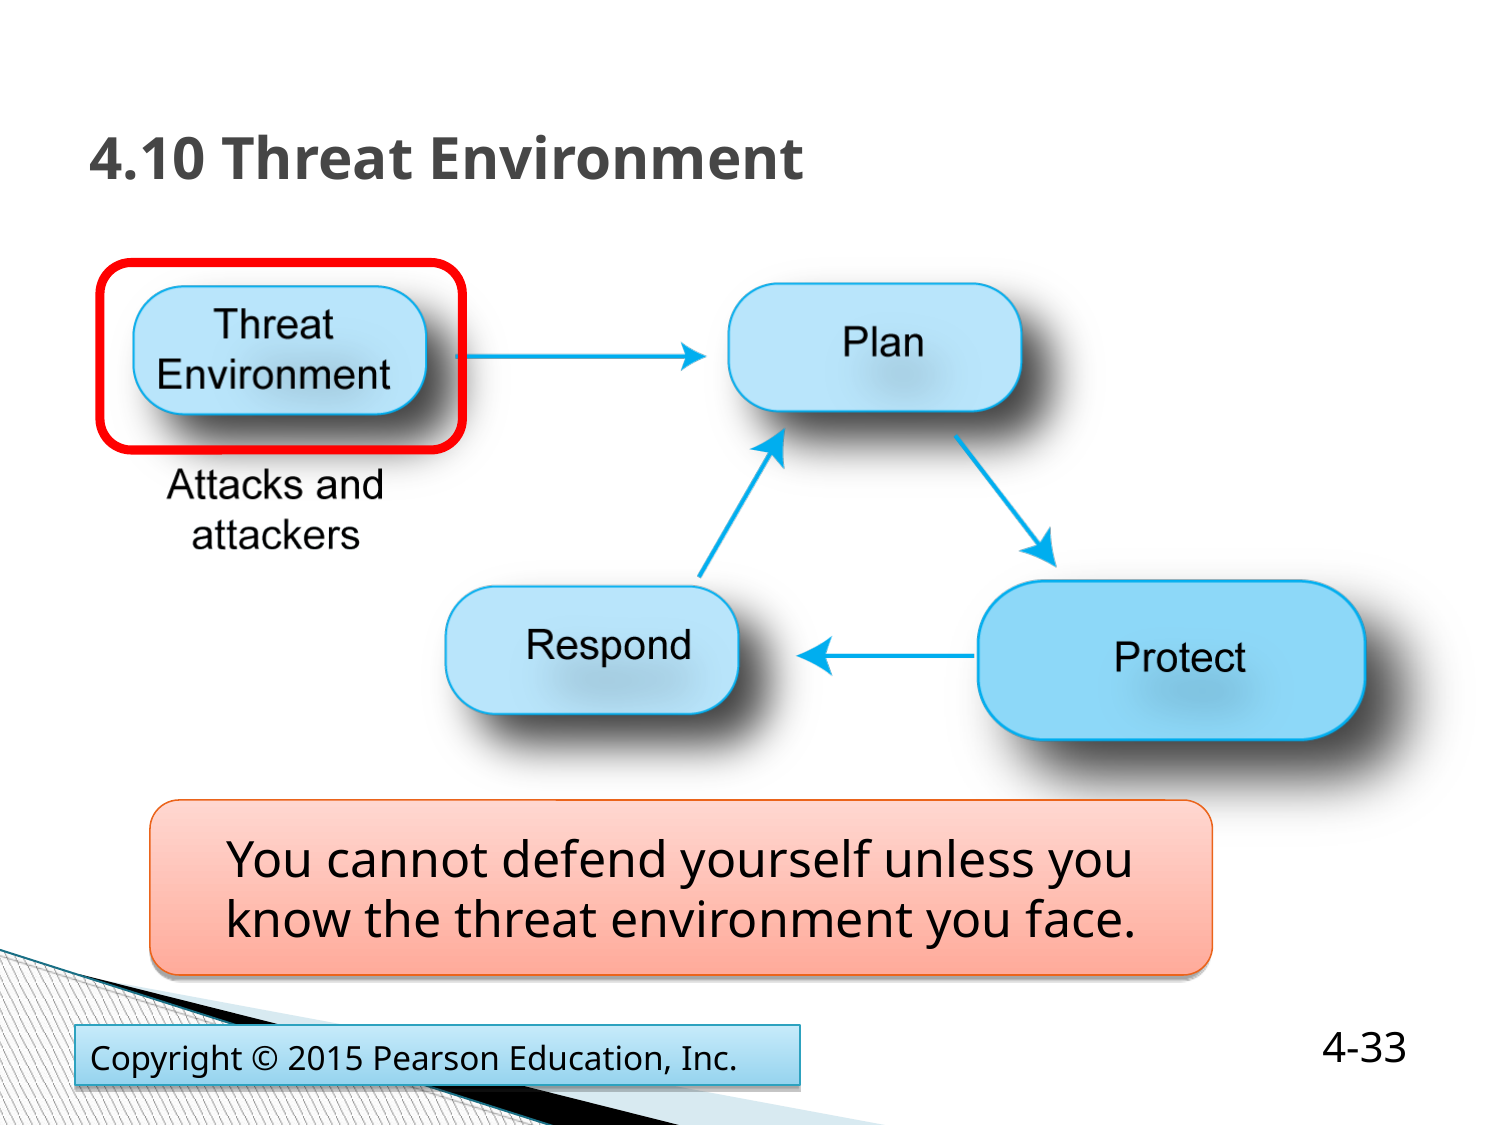

# 4.10 Threat Environment
You cannot defend yourself unless you know the threat environment you face.
Copyright © 2015 Pearson Education, Inc.